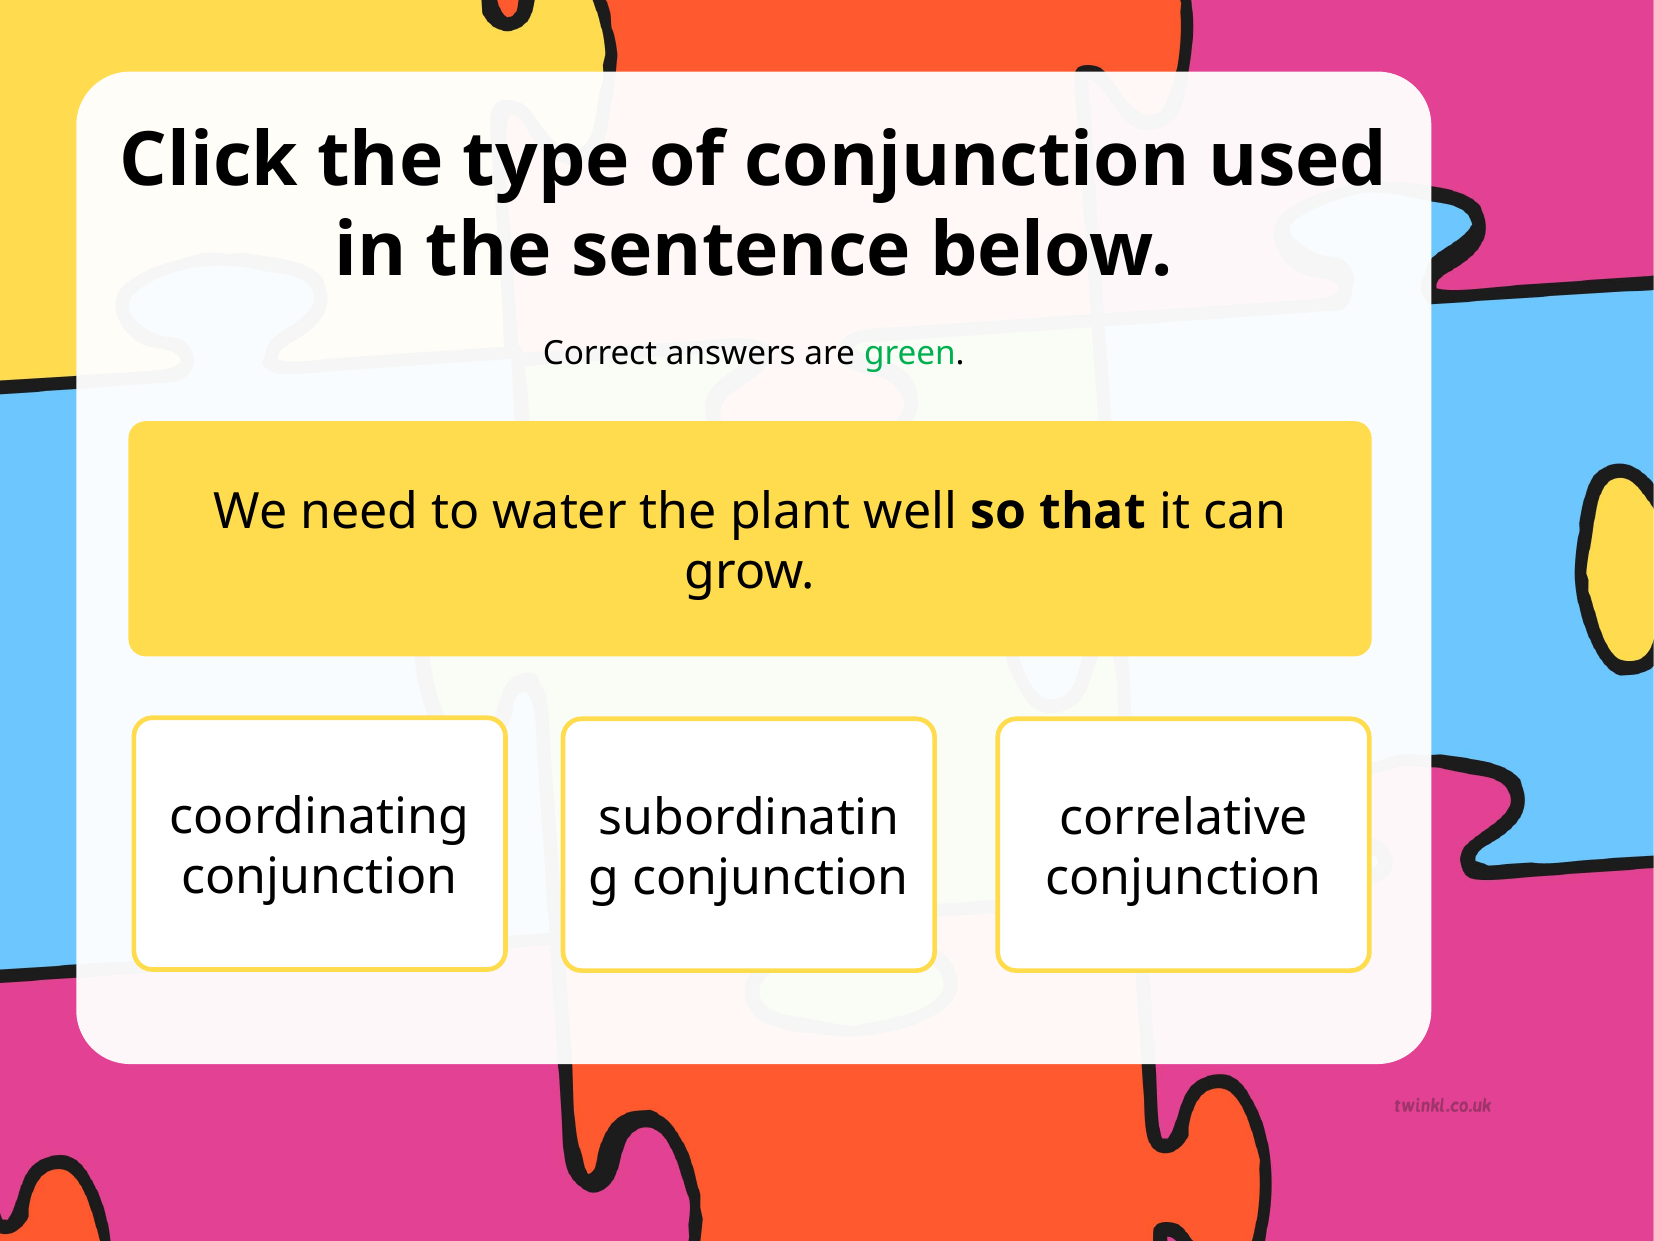

Click the type of conjunction used in the sentence below.
Correct answers are green.
We need to water the plant well so that it can grow.
coordinating
conjunction
subordinating conjunction
correlative conjunction